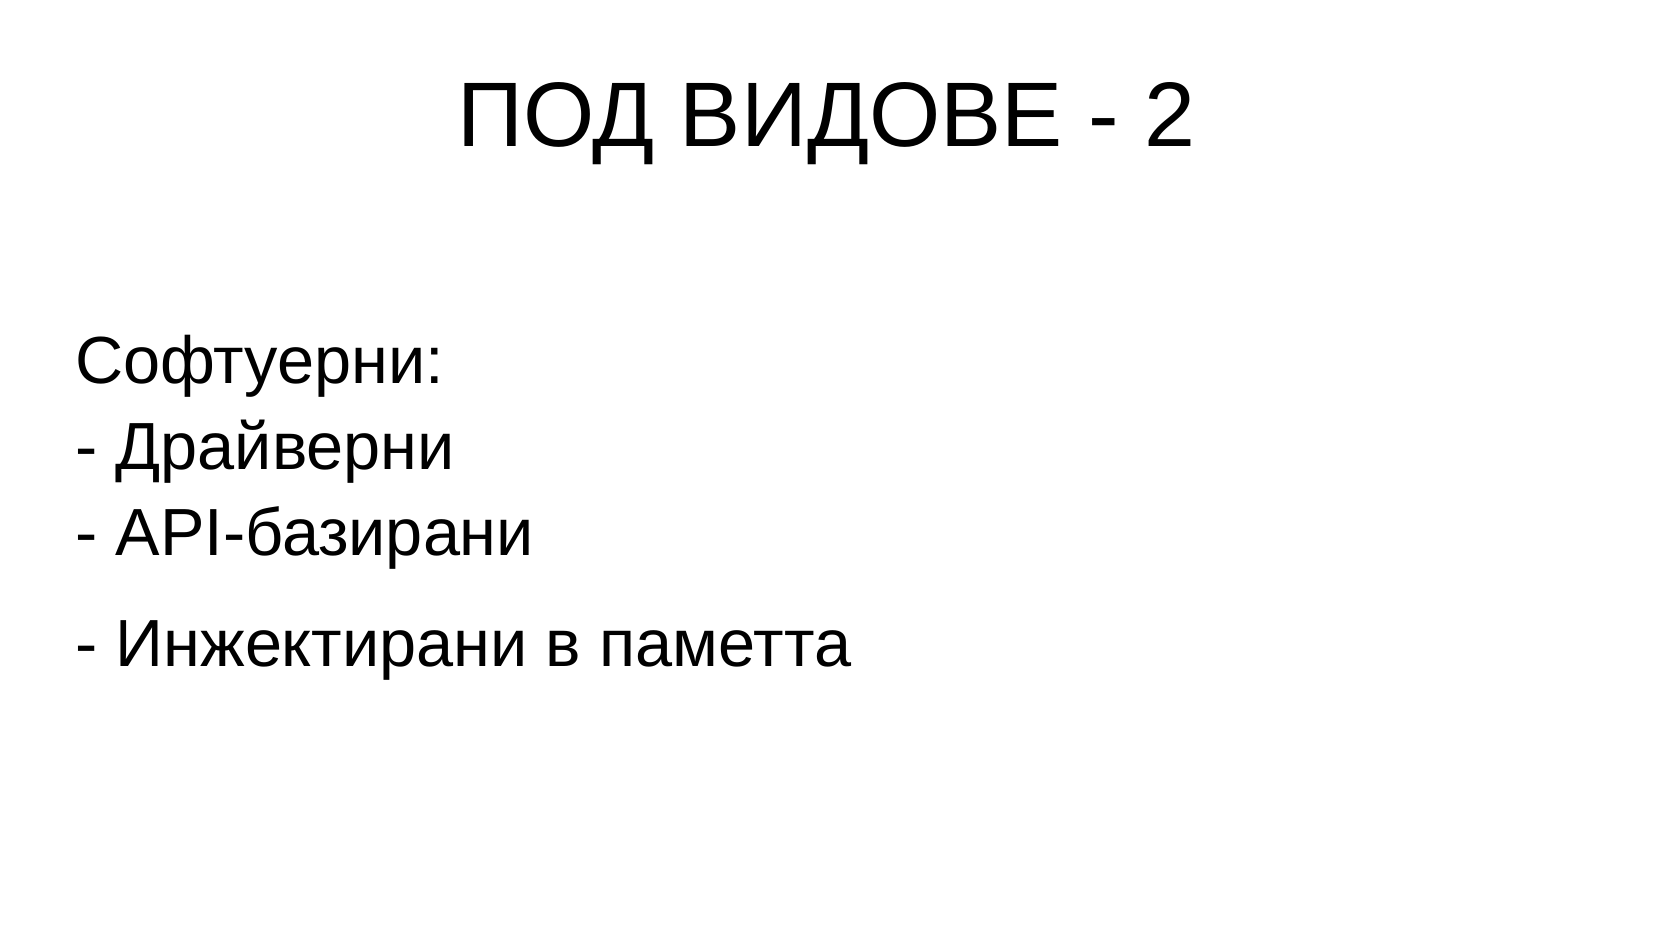

# ПОД ВИДОВЕ - 2
Софтуерни:
- Драйверни
- API-базирани
- Инжектирани в паметта